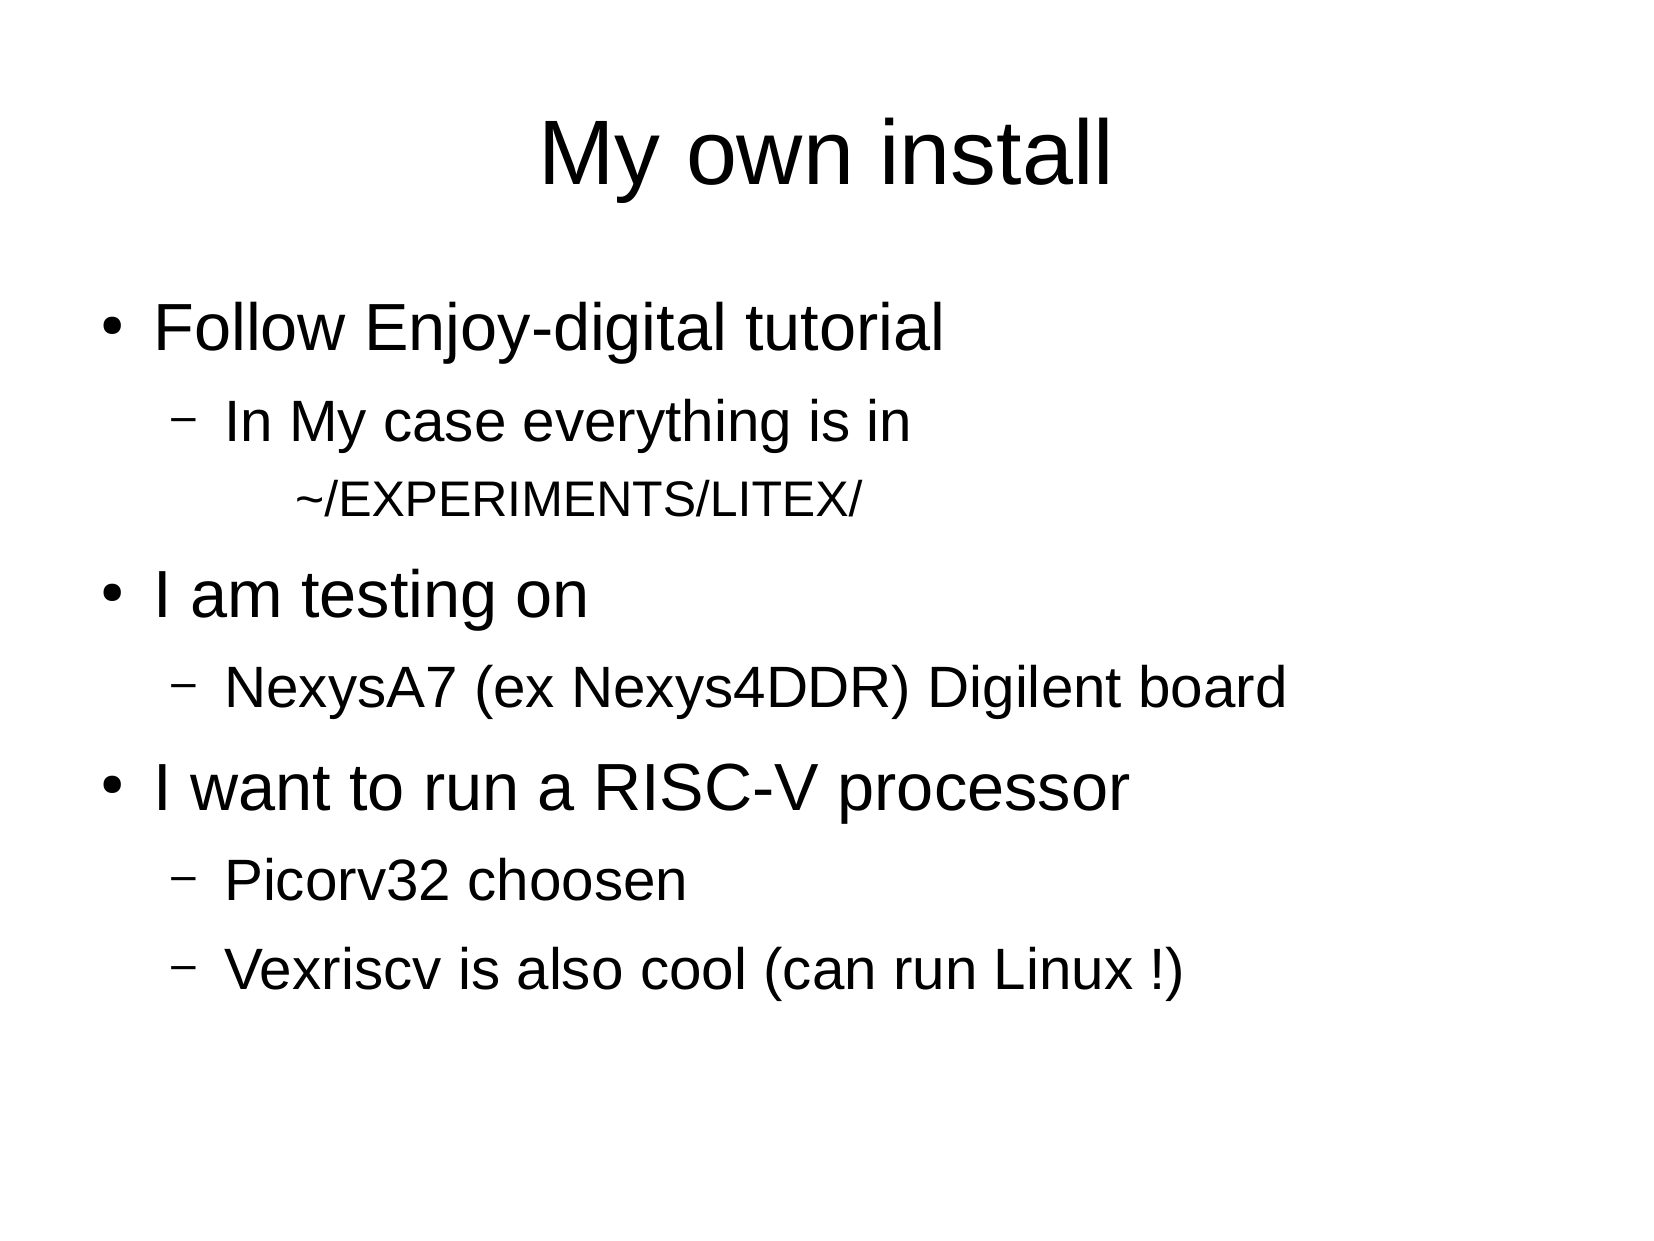

# My own install
Follow Enjoy-digital tutorial
In My case everything is in
~/EXPERIMENTS/LITEX/
I am testing on
NexysA7 (ex Nexys4DDR) Digilent board
I want to run a RISC-V processor
Picorv32 choosen
Vexriscv is also cool (can run Linux !)